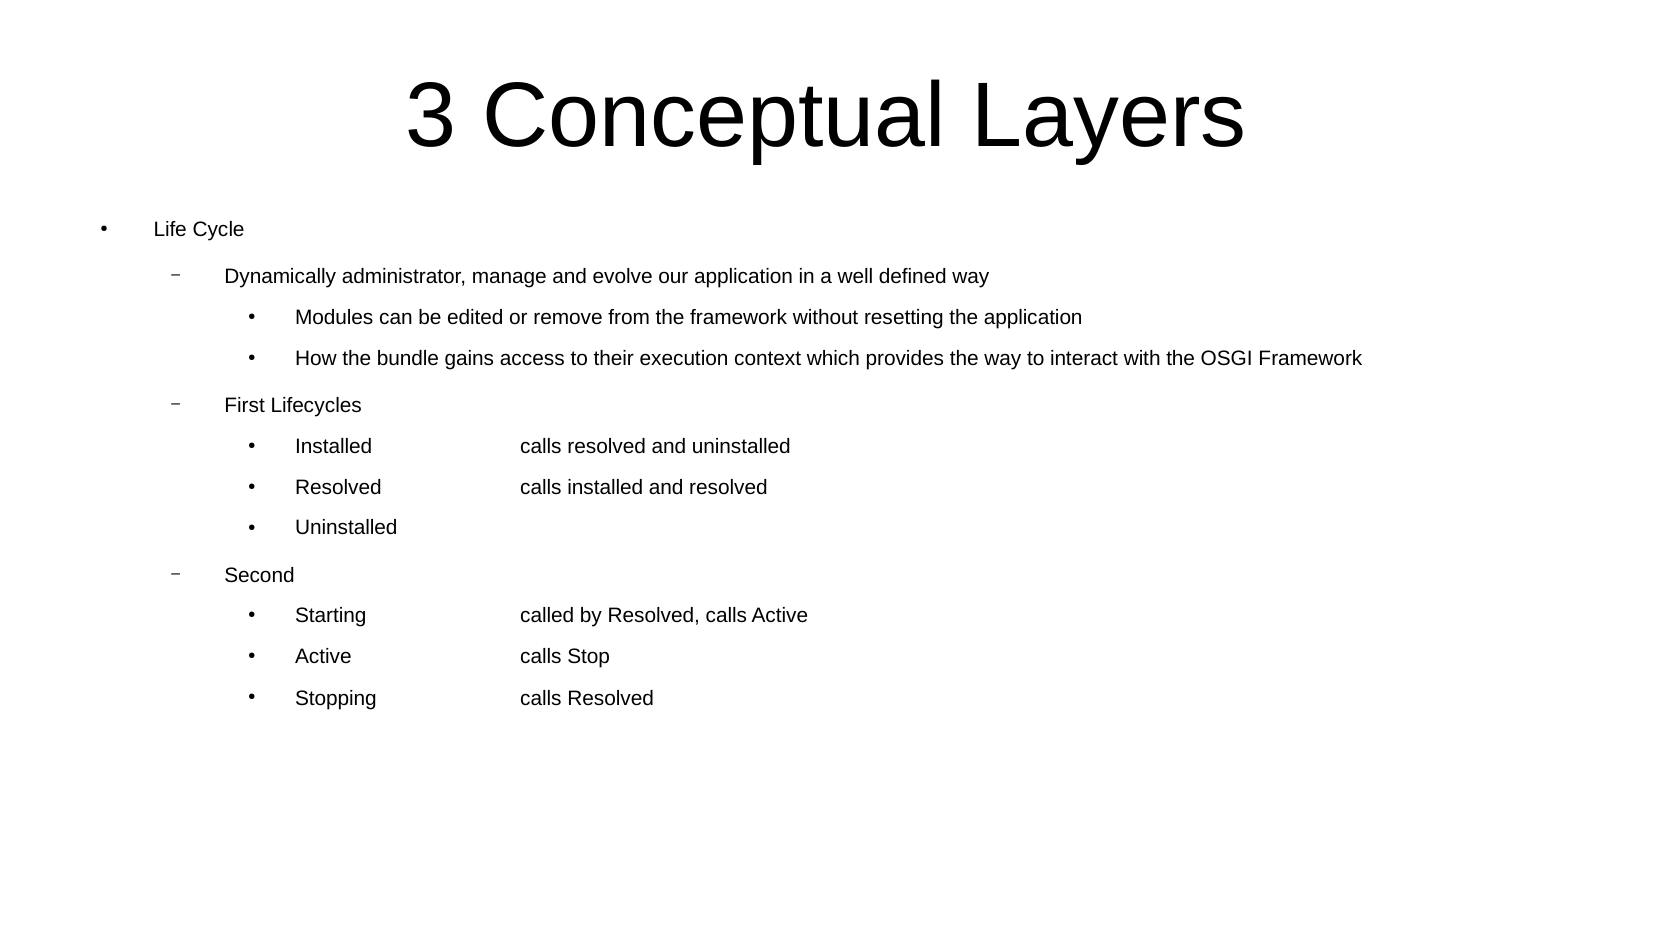

# 3 Conceptual Layers
Life Cycle
Dynamically administrator, manage and evolve our application in a well defined way
Modules can be edited or remove from the framework without resetting the application
How the bundle gains access to their execution context which provides the way to interact with the OSGI Framework
First Lifecycles
Installed		calls resolved and uninstalled
Resolved		calls installed and resolved
Uninstalled
Second
Starting			called by Resolved, calls Active
Active			calls Stop
Stopping		calls Resolved